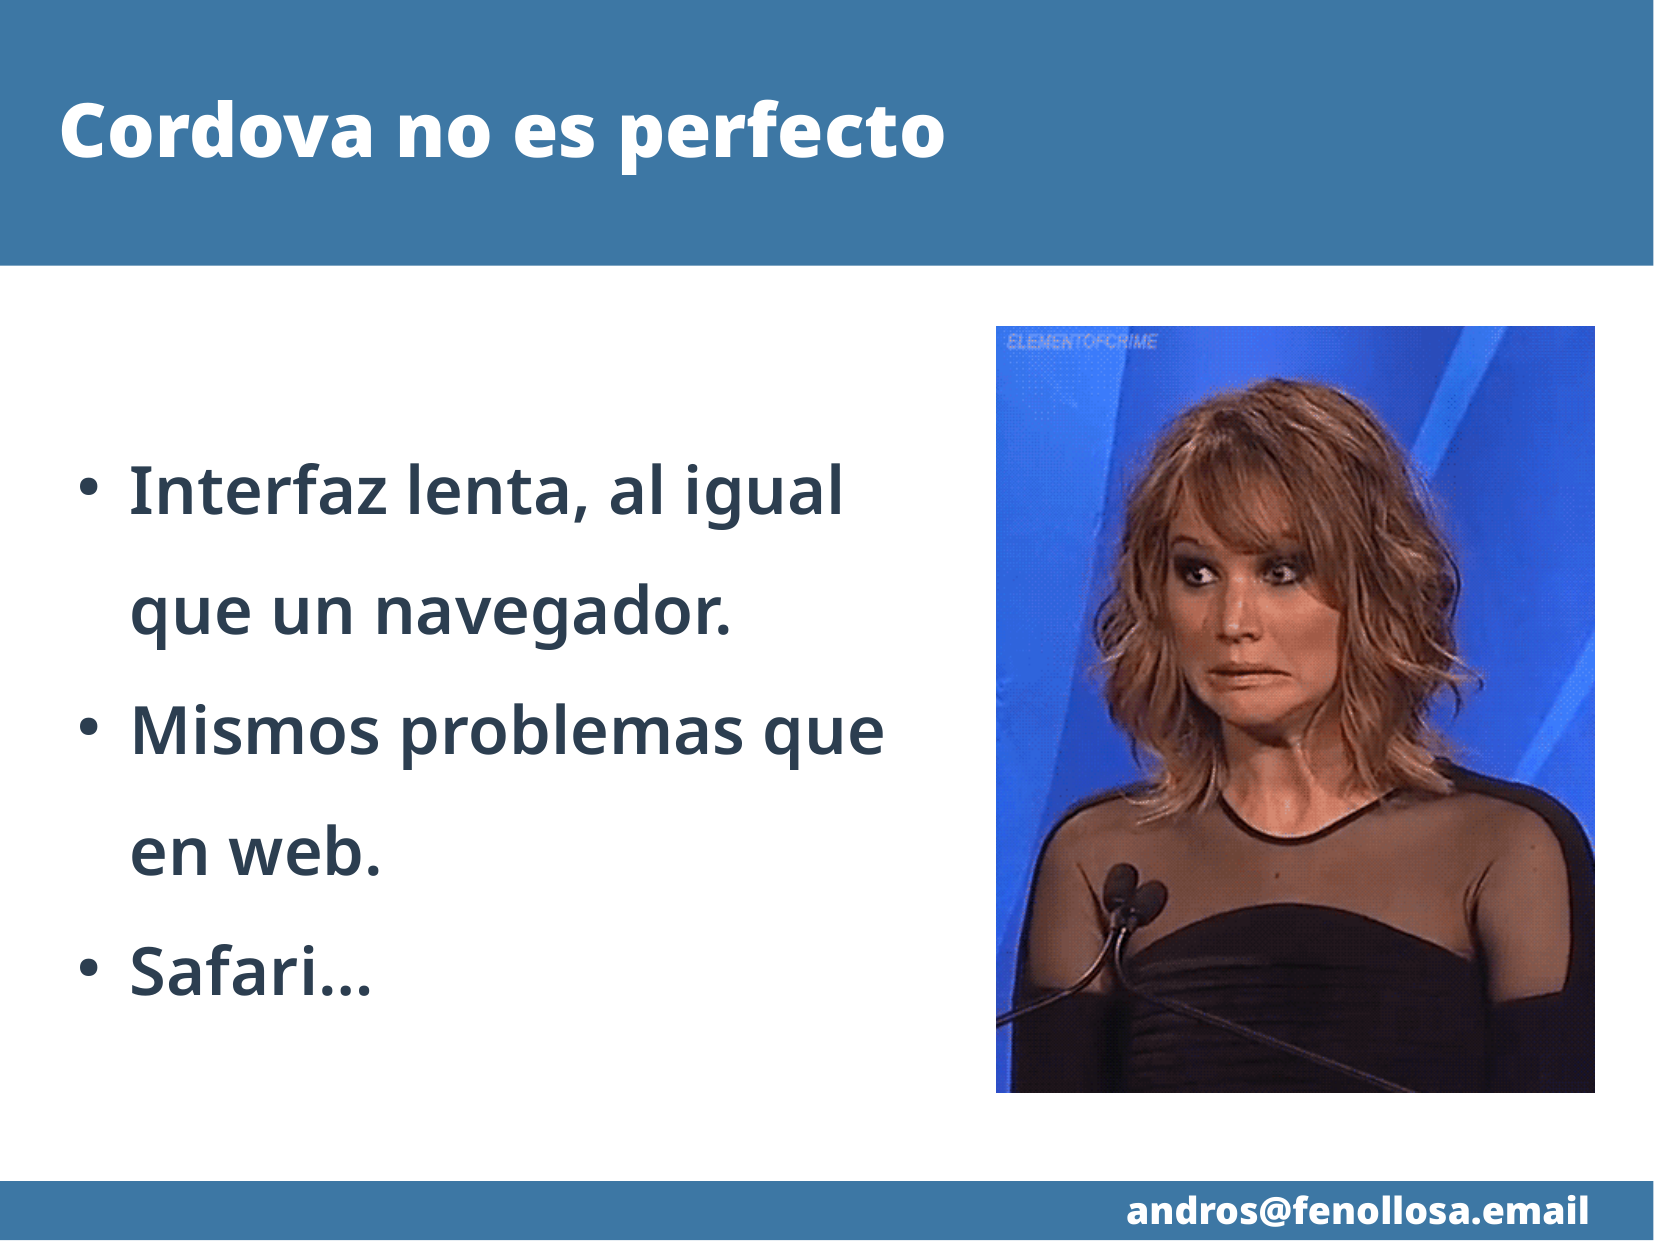

# Cordova no es perfecto
Interfaz lenta, al igual
que un navegador.
Mismos problemas que
en web.
Safari…